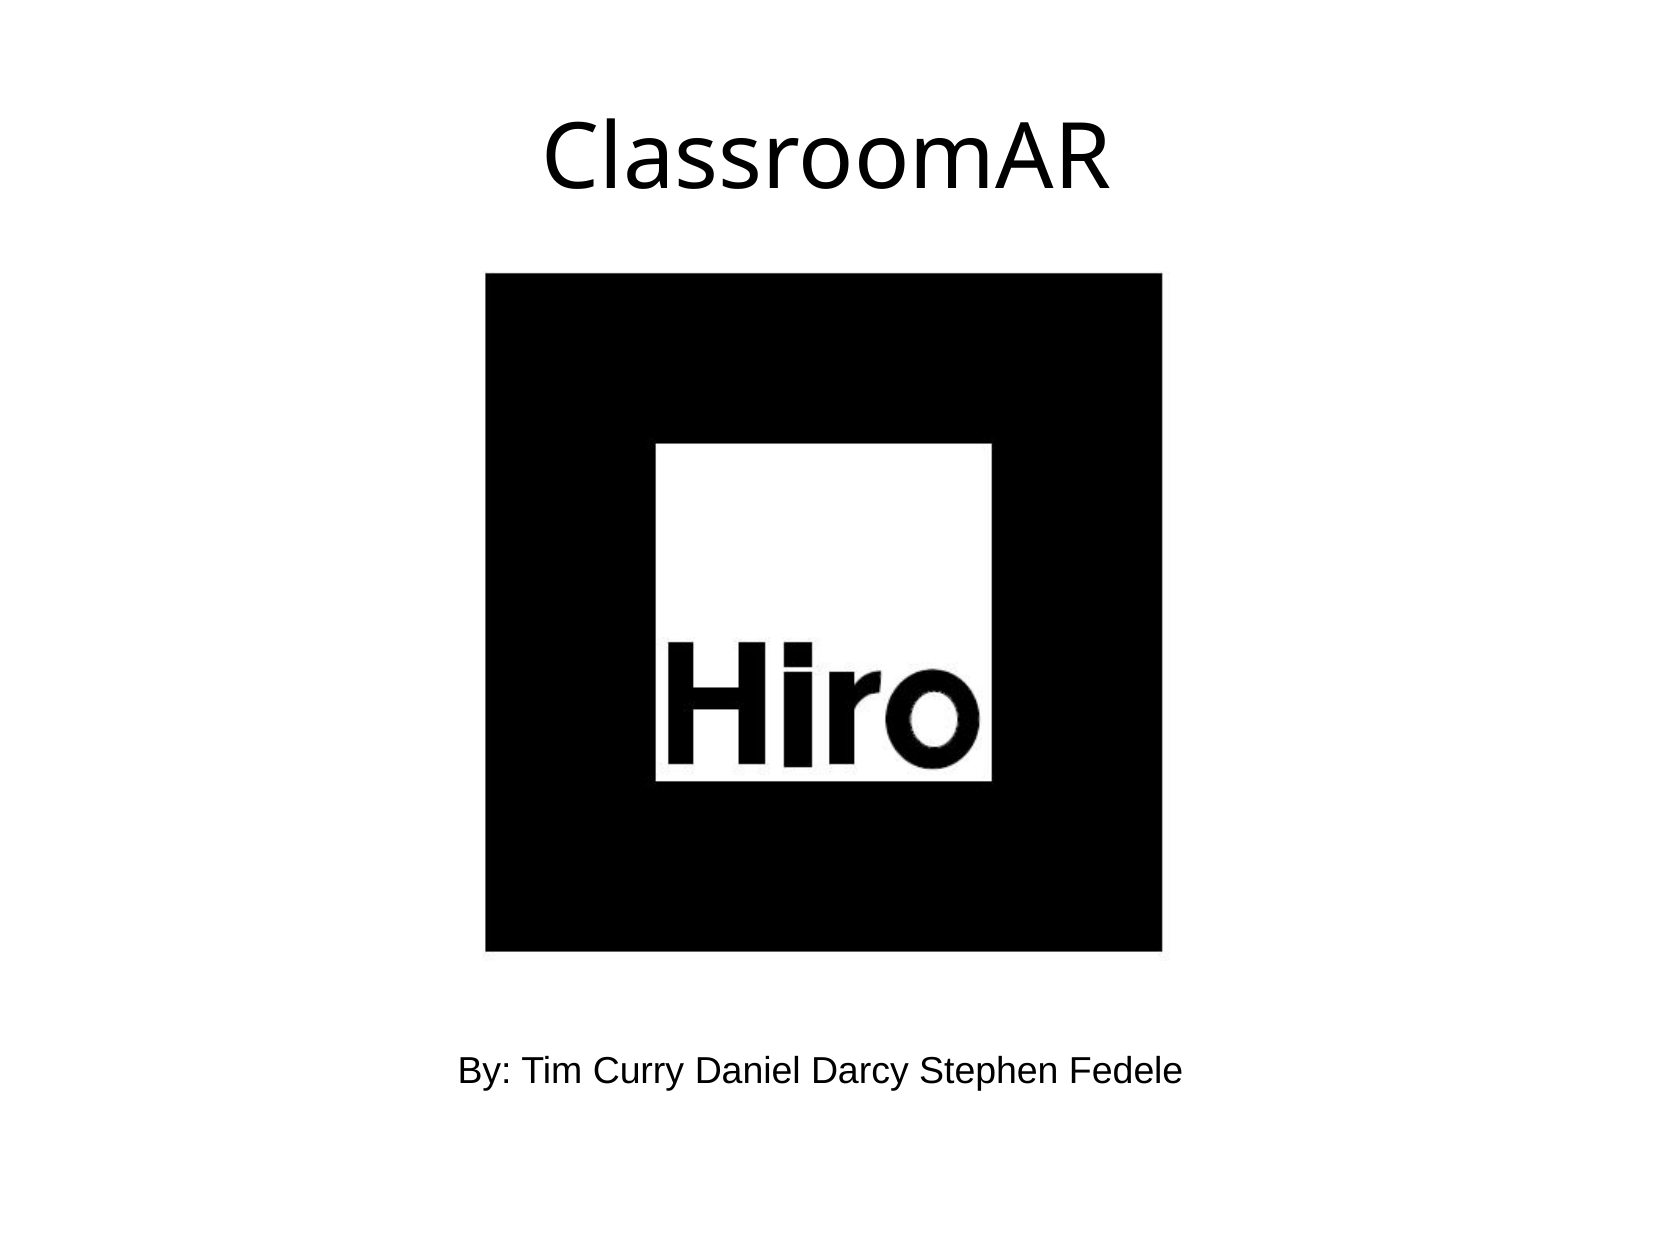

# ClassroomAR
By: Tim Curry Daniel Darcy Stephen Fedele